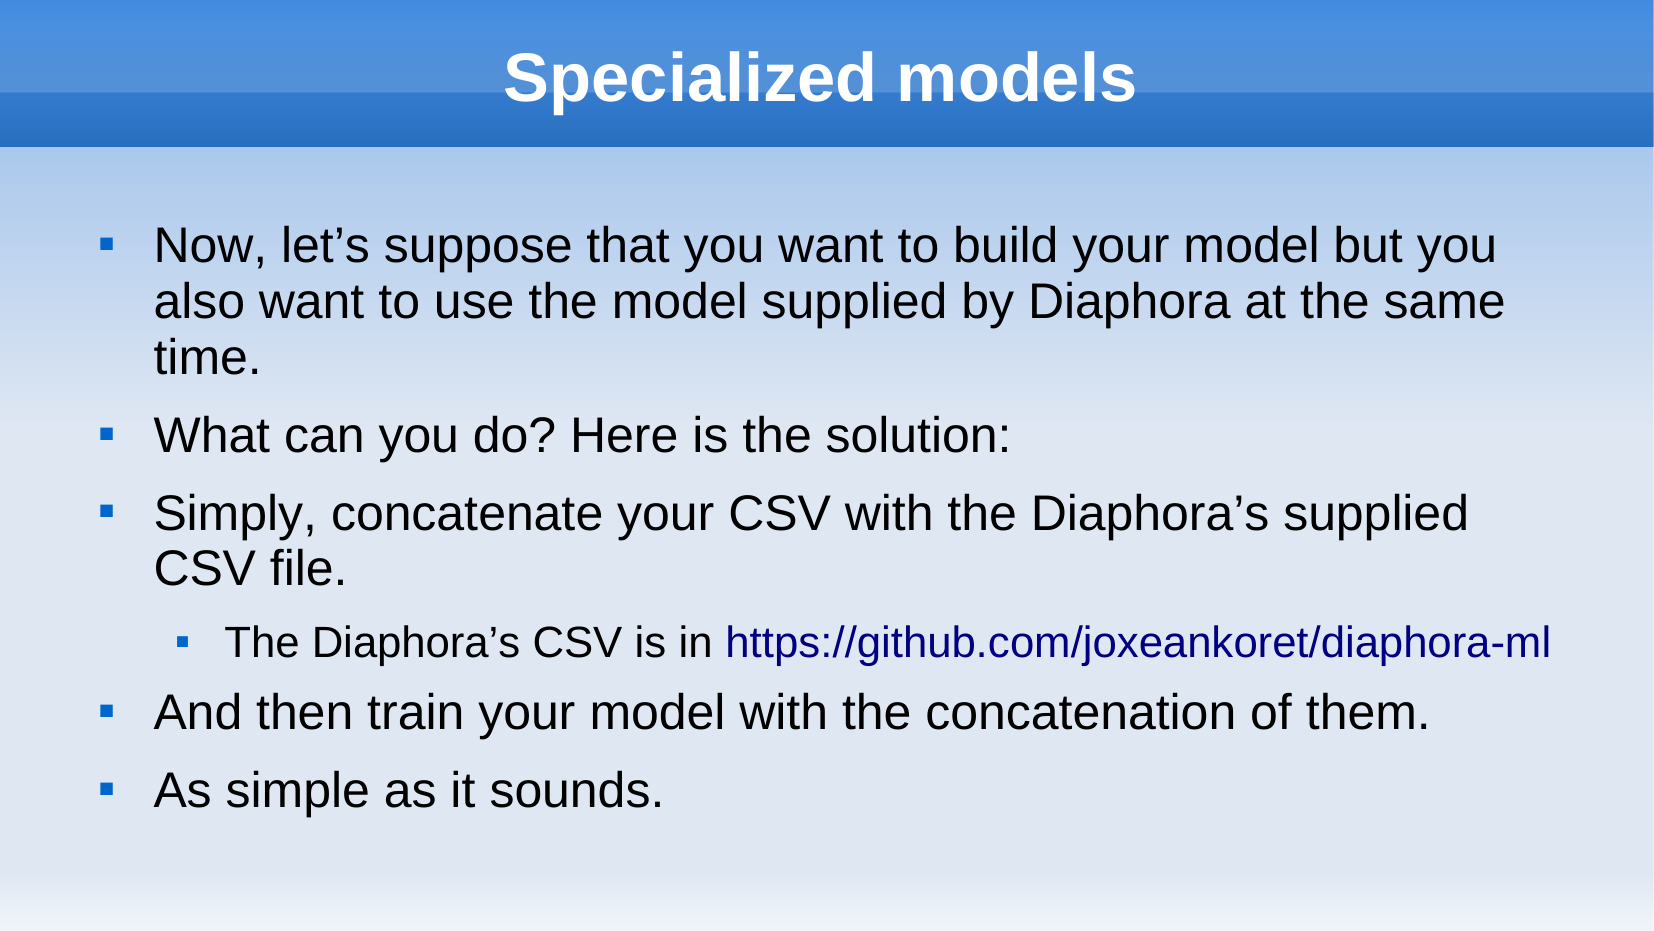

# Specialized models
Now, let’s suppose that you want to build your model but you also want to use the model supplied by Diaphora at the same time.
What can you do? Here is the solution:
Simply, concatenate your CSV with the Diaphora’s supplied CSV file.
The Diaphora’s CSV is in https://github.com/joxeankoret/diaphora-ml
And then train your model with the concatenation of them.
As simple as it sounds.